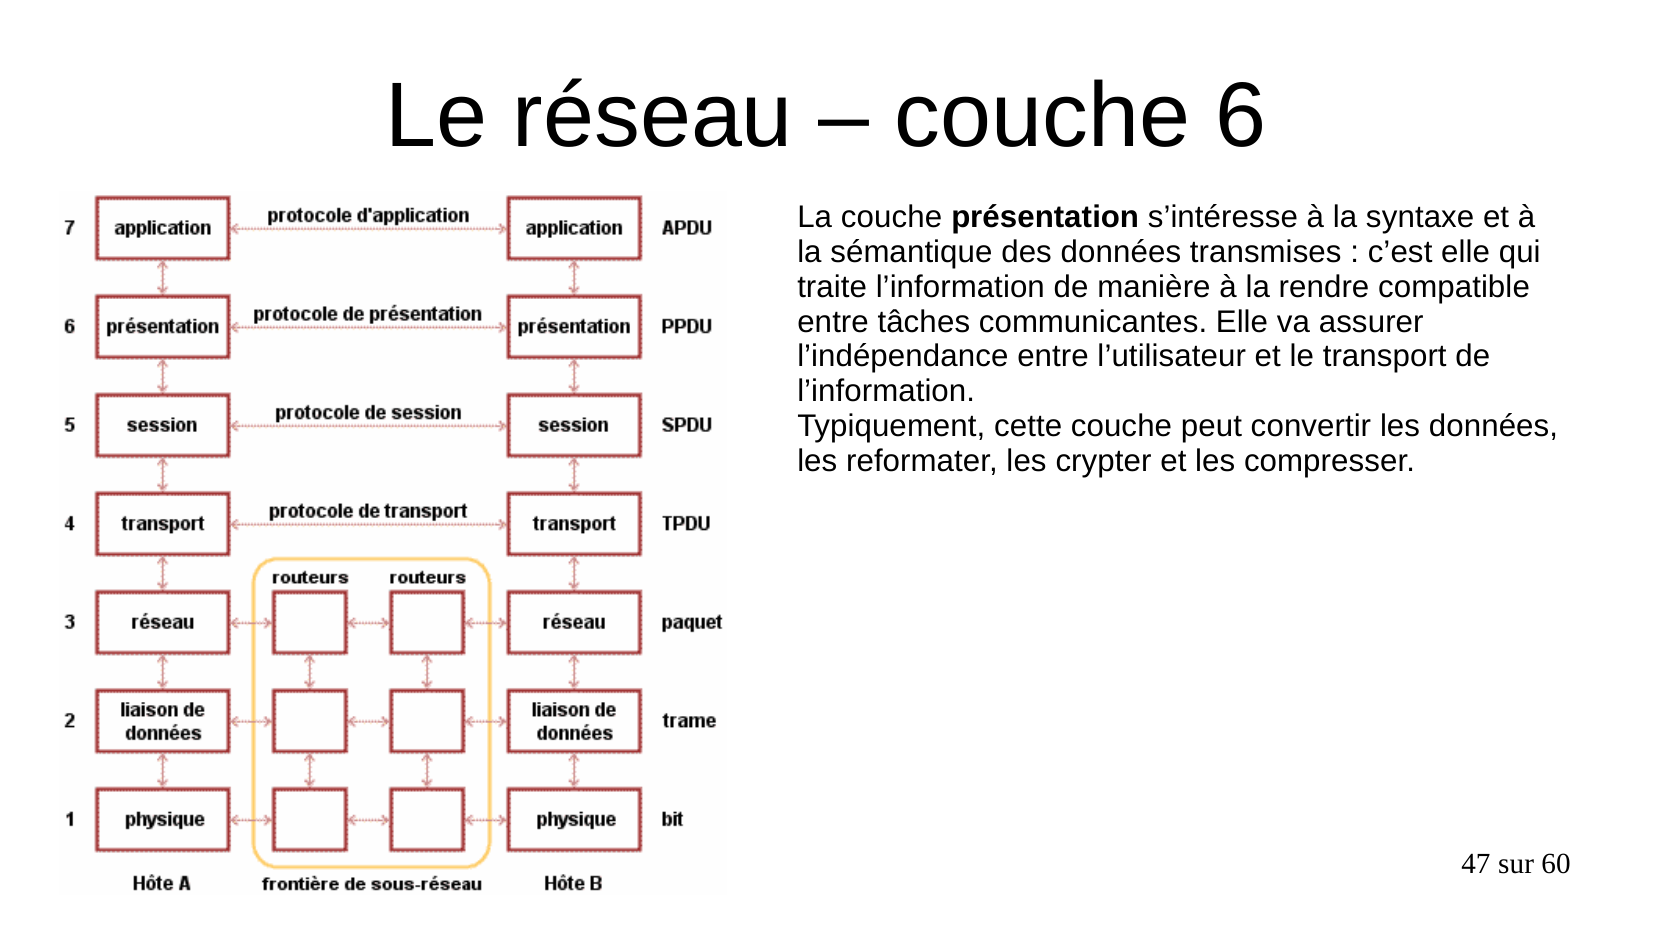

# Le réseau – couche 6
La couche présentation s’intéresse à la syntaxe et à la sémantique des données transmises : c’est elle qui traite l’information de manière à la rendre compatible entre tâches communicantes. Elle va assurer l’indépendance entre l’utilisateur et le transport de l’information.
Typiquement, cette couche peut convertir les données, les reformater, les crypter et les compresser.
47